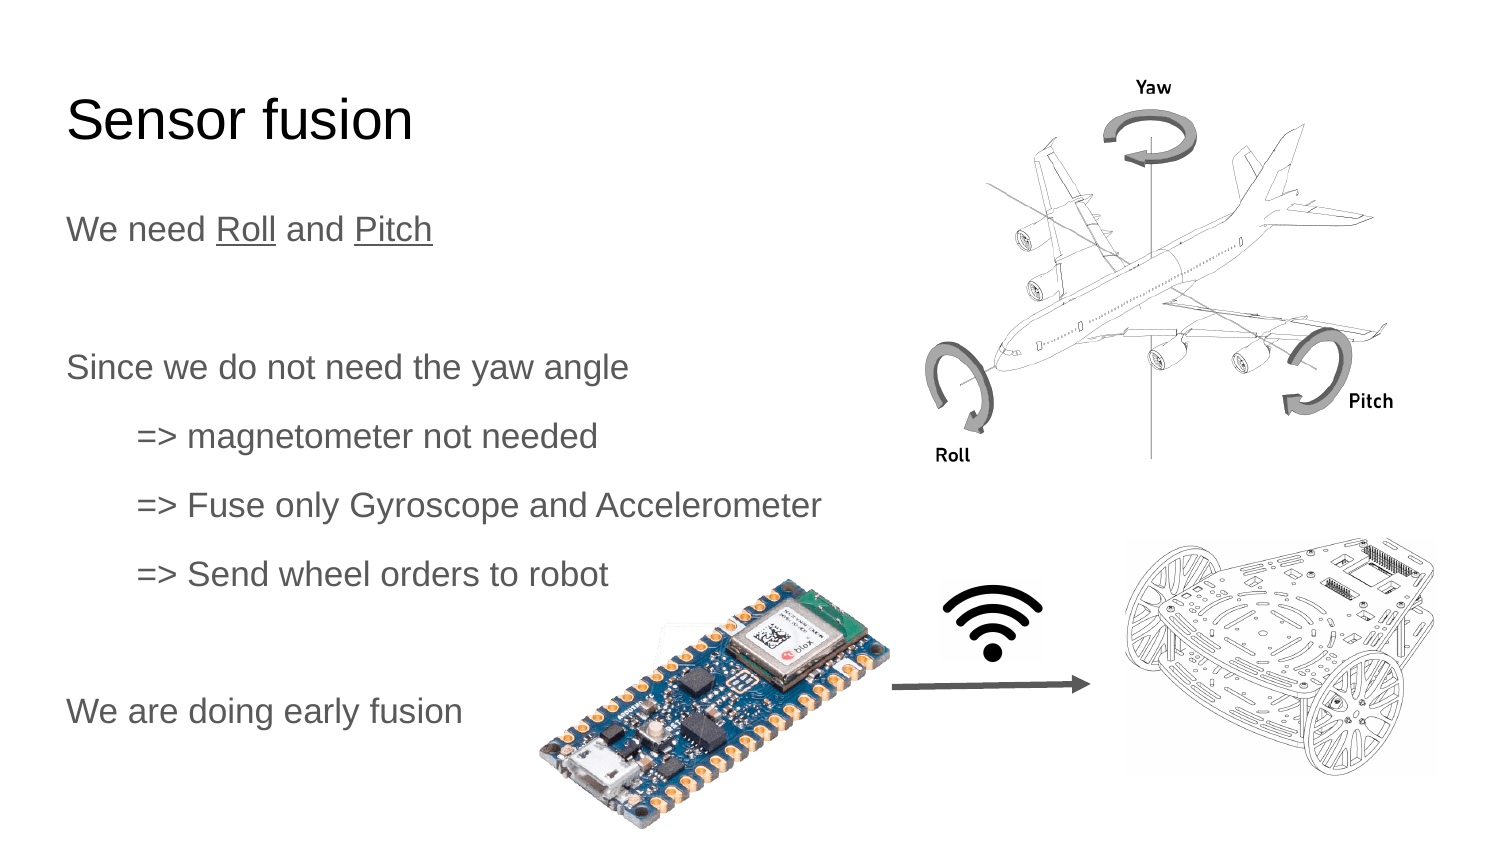

# Sensor fusion
We need Roll and Pitch
Since we do not need the yaw angle
=> magnetometer not needed
=> Fuse only Gyroscope and Accelerometer
=> Send wheel orders to robot
We are doing early fusion